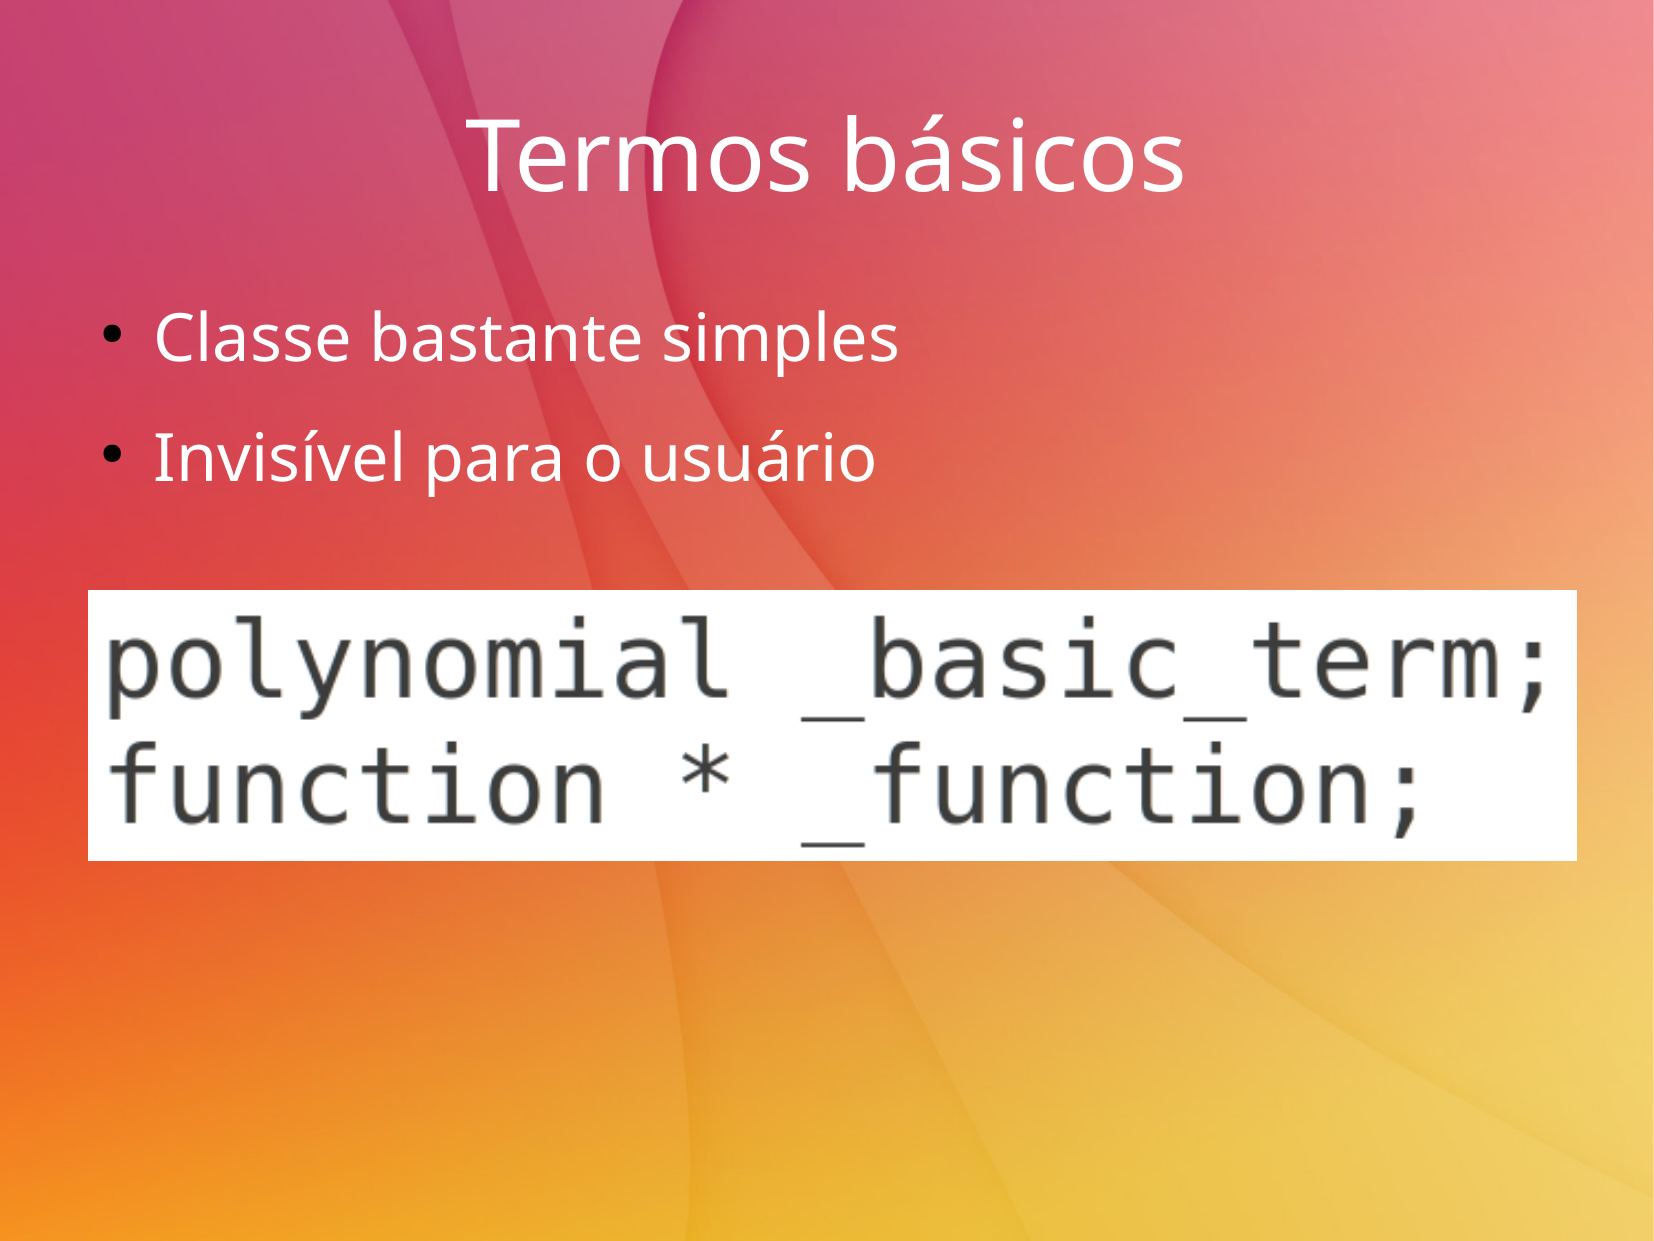

# Termos básicos
Classe bastante simples
Invisível para o usuário